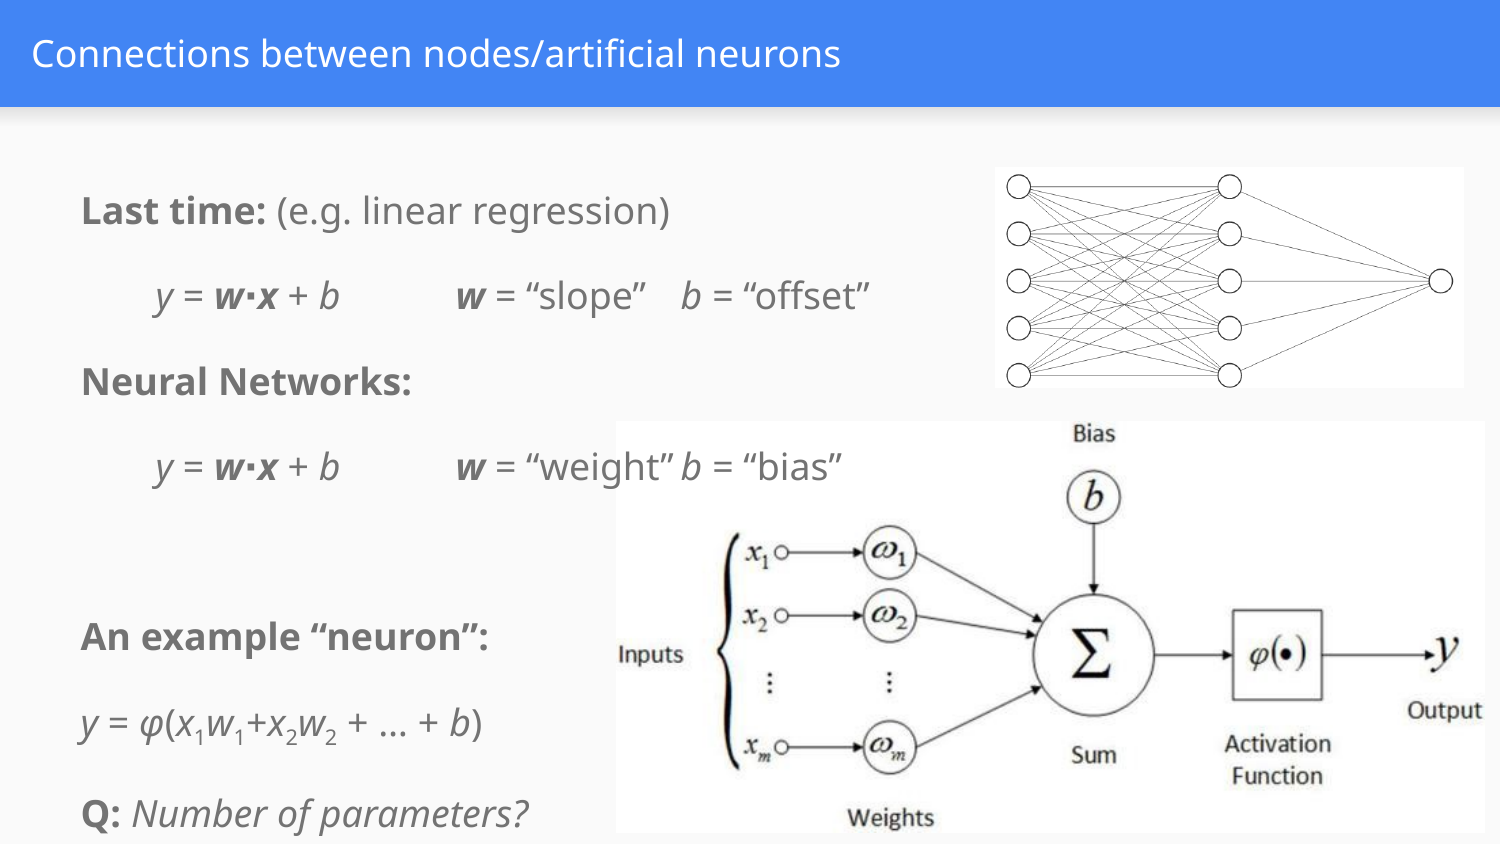

# Connections between nodes/artificial neurons
Last time: (e.g. linear regression)
y = w⋅x + b		w = “slope”	b = “offset”
Neural Networks:
y = w⋅x + b		w = “weight”	b = “bias”
An example “neuron”:
y = φ(x1w1+x2w2 + … + b)
Q: Number of parameters?